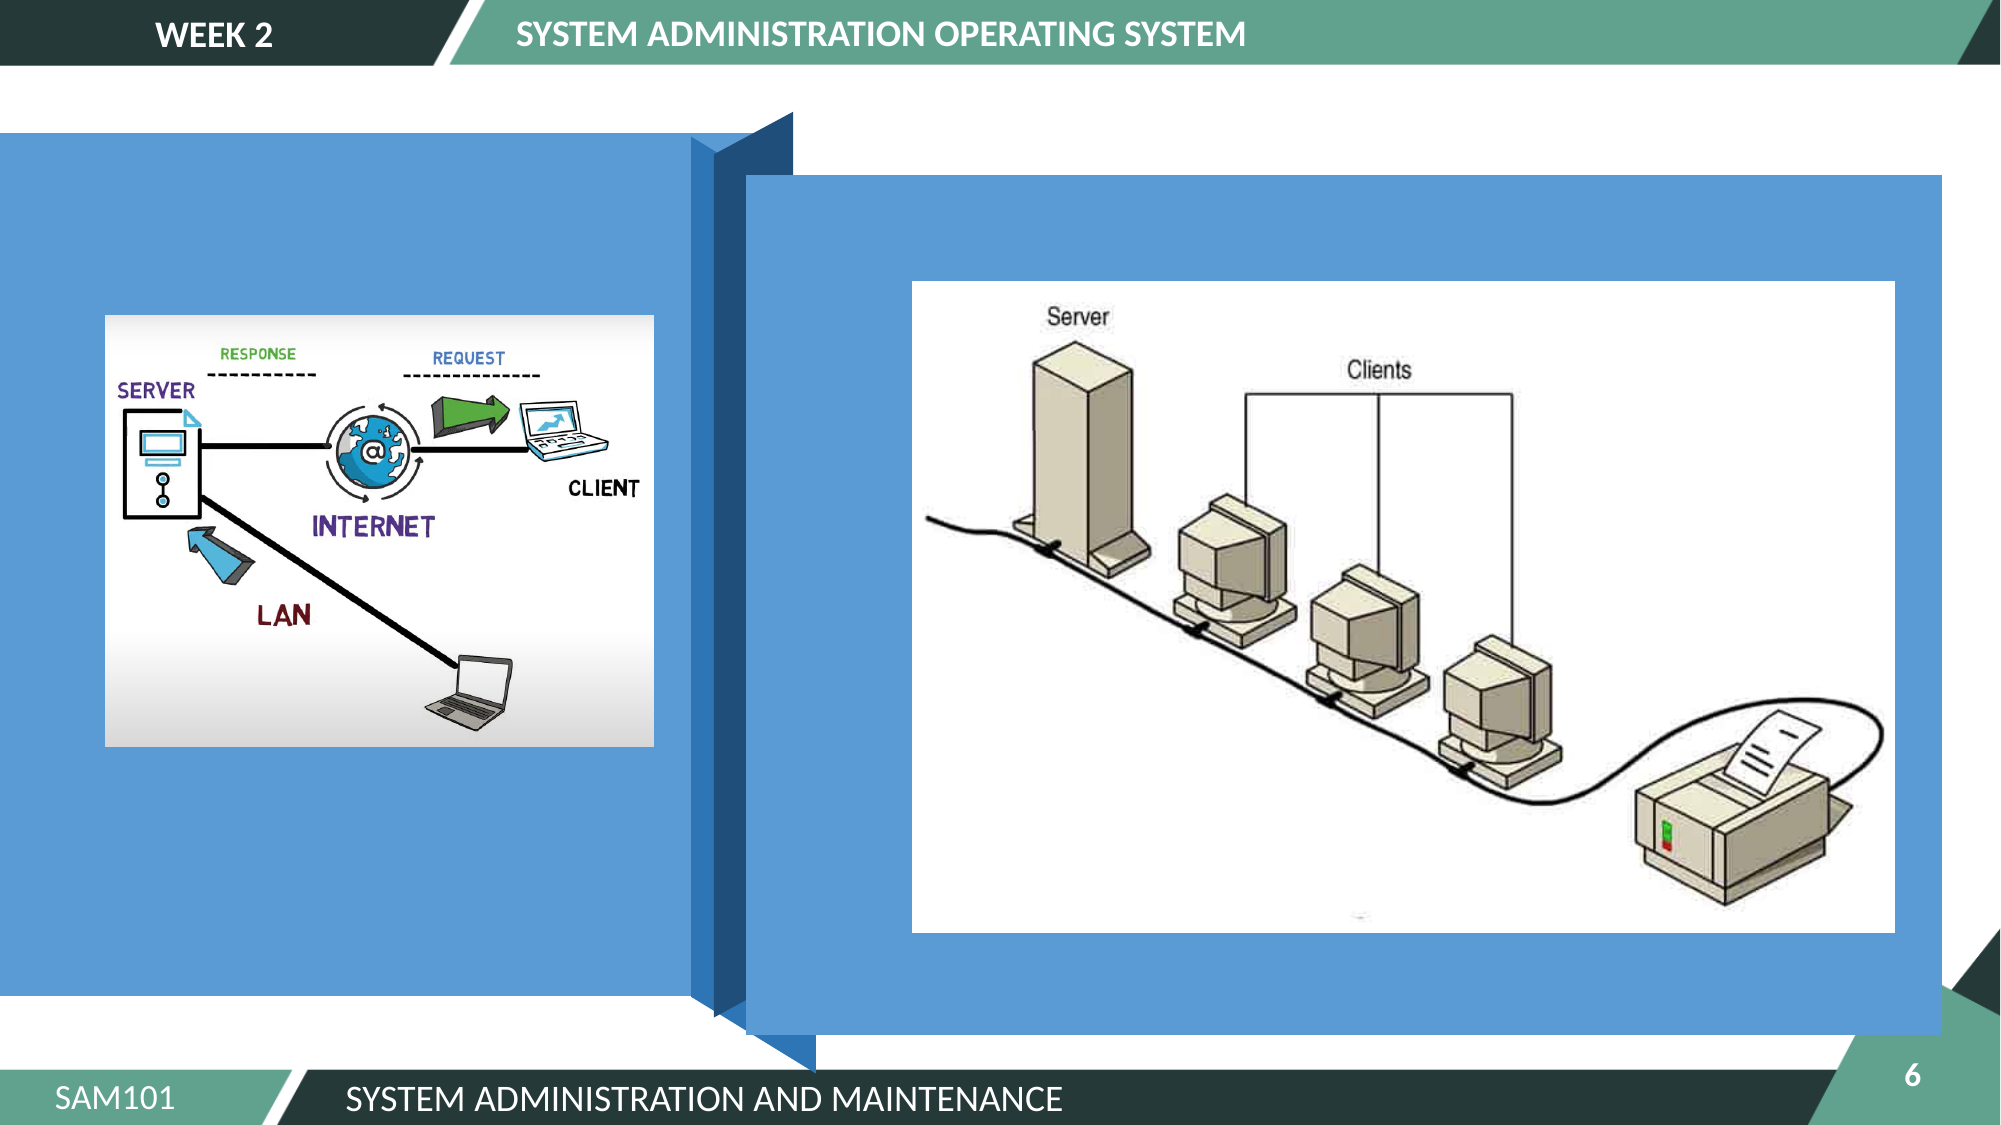

SYSTEM ADMINISTRATION OPERATING SYSTEM
WEEK 2
SAM101
SYSTEM ADMINISTRATION AND MAINTENANCE